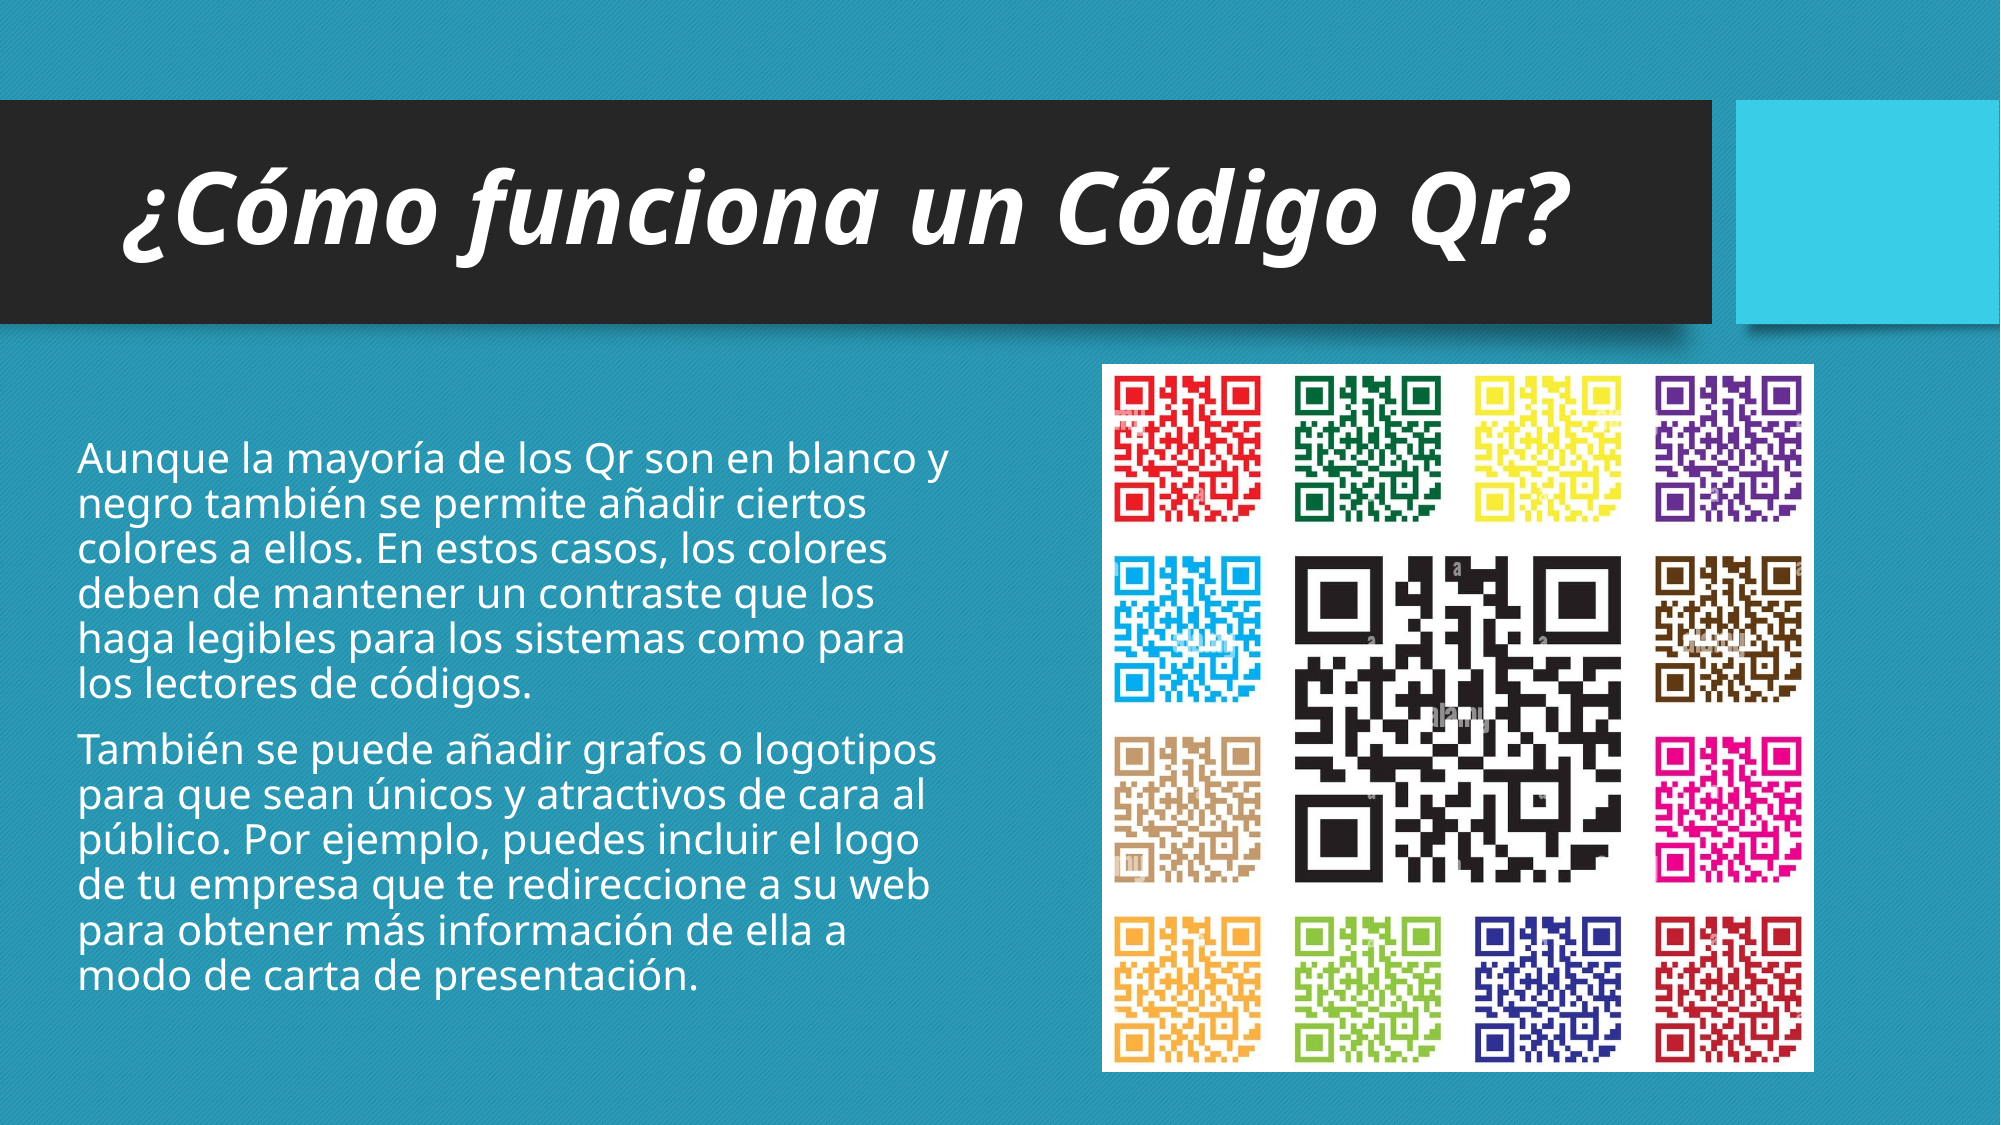

# ¿Cómo funciona un Código Qr?
Aunque la mayoría de los Qr son en blanco y negro también se permite añadir ciertos colores a ellos. En estos casos, los colores deben de mantener un contraste que los haga legibles para los sistemas como para los lectores de códigos.
También se puede añadir grafos o logotipos para que sean únicos y atractivos de cara al público. Por ejemplo, puedes incluir el logo de tu empresa que te redireccione a su web para obtener más información de ella a modo de carta de presentación.